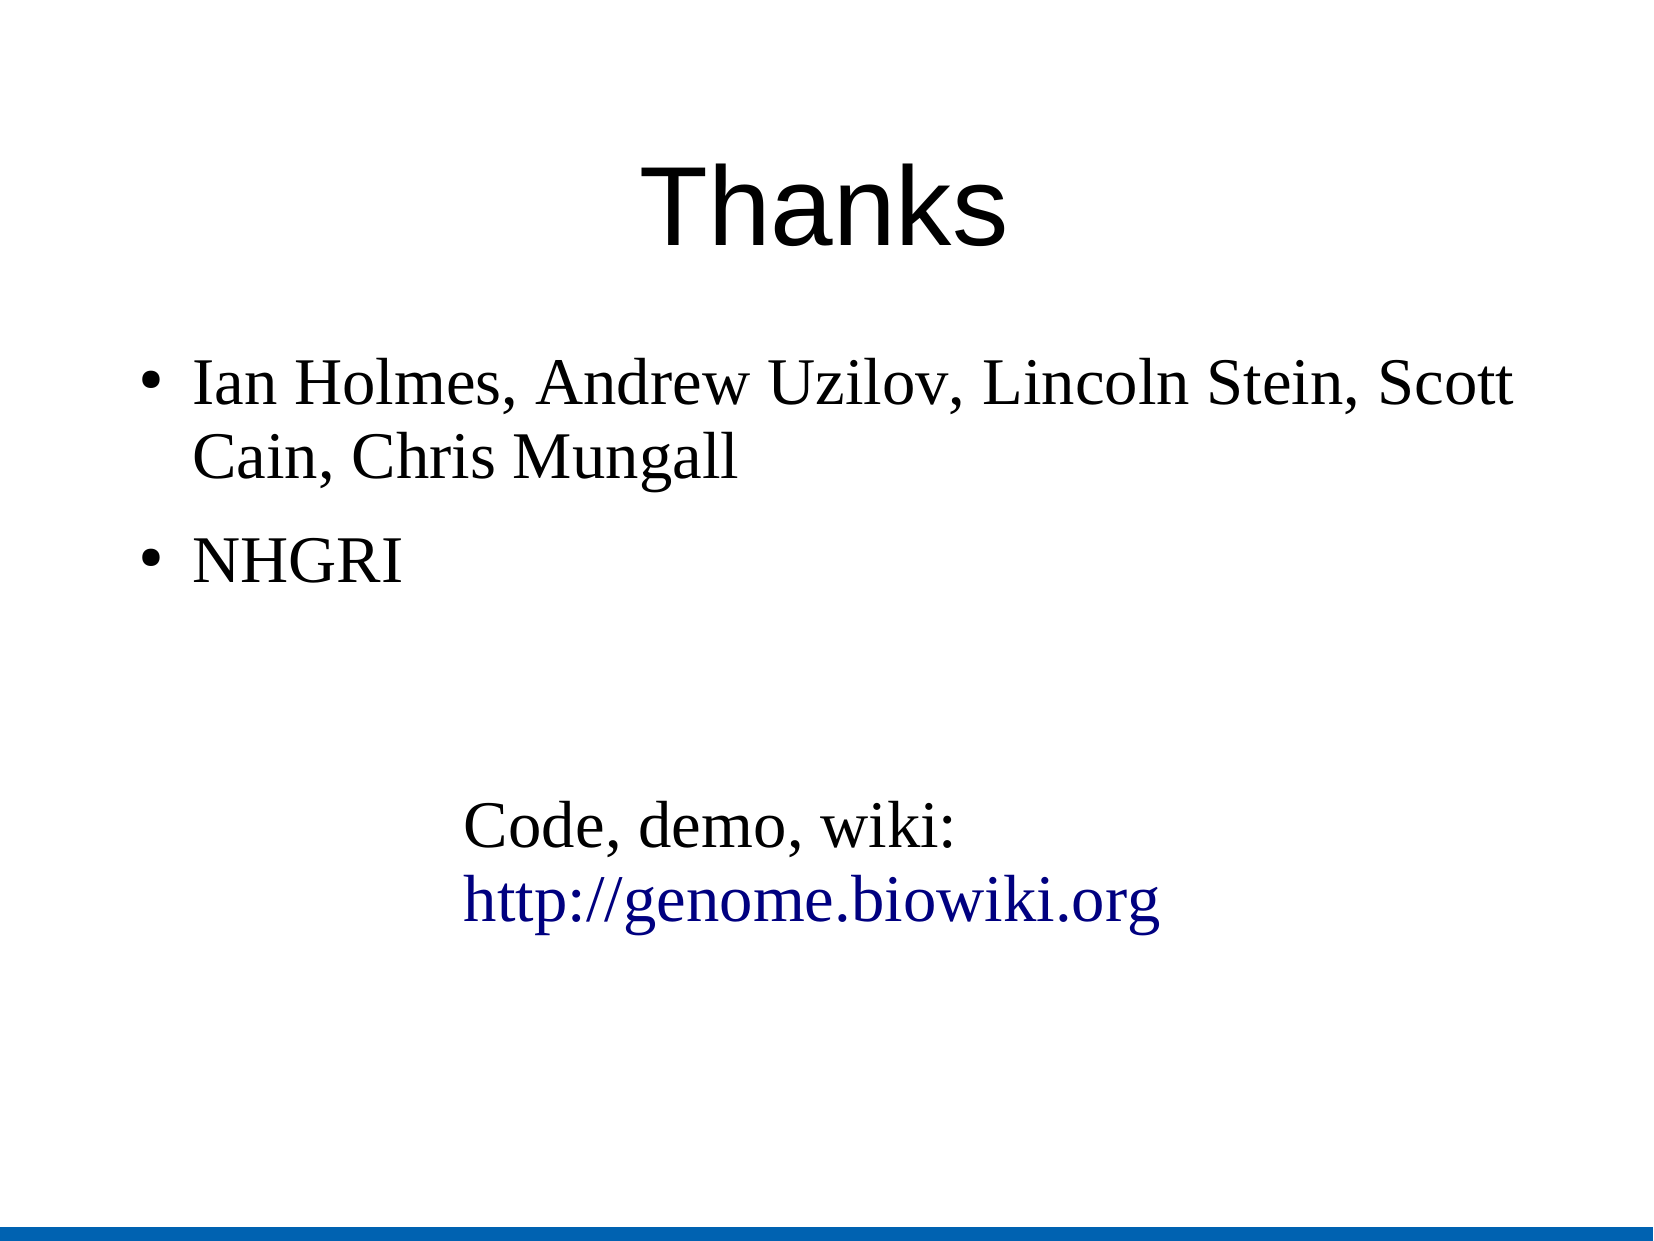

# Thanks
Ian Holmes, Andrew Uzilov, Lincoln Stein, Scott Cain, Chris Mungall
NHGRI
Code, demo, wiki:
http://genome.biowiki.org